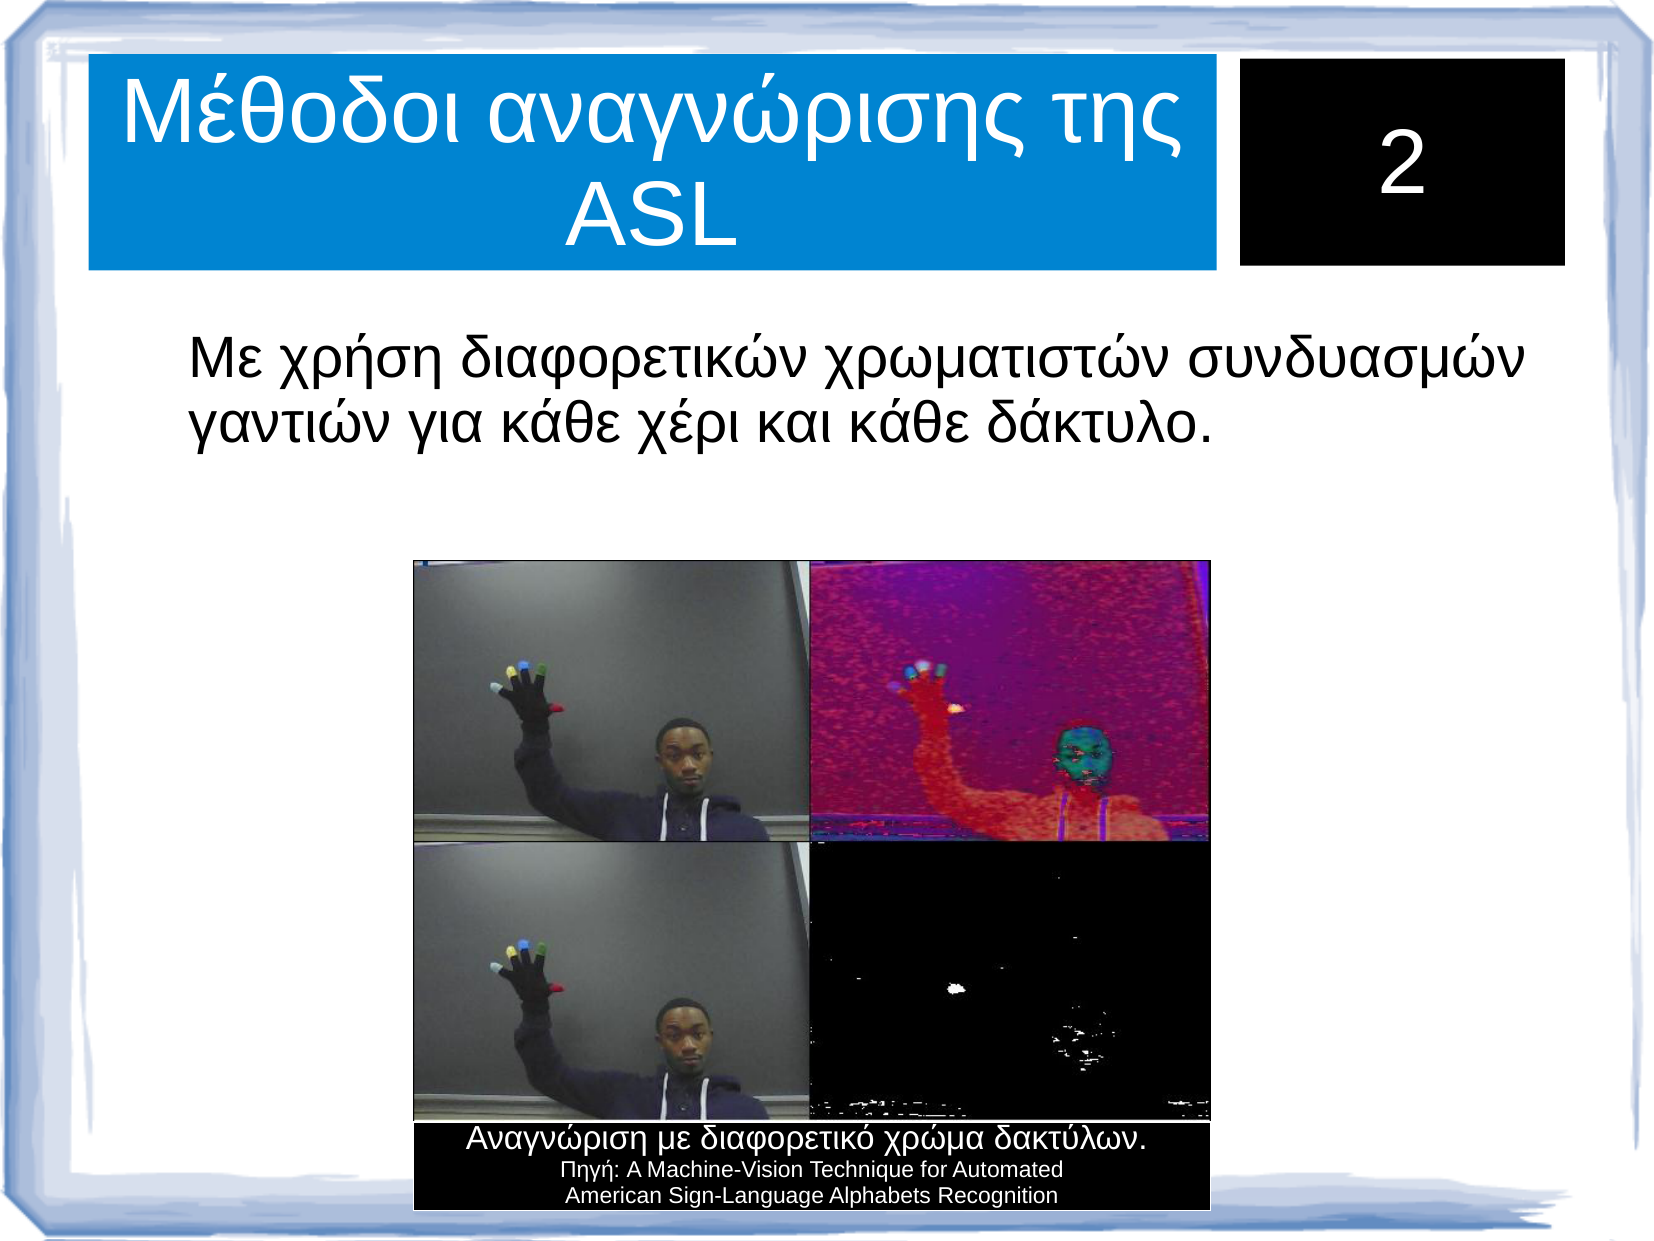

Μέθοδοι αναγνώρισης της ASL
2
# Με χρήση διαφορετικών χρωματιστών συνδυασμών γαντιών για κάθε χέρι και κάθε δάκτυλο.
Αναγνώριση με διαφορετικό χρώμα δακτύλων.
Πηγή: A Machine-Vision Technique for Automated
American Sign-Language Alphabets Recognition